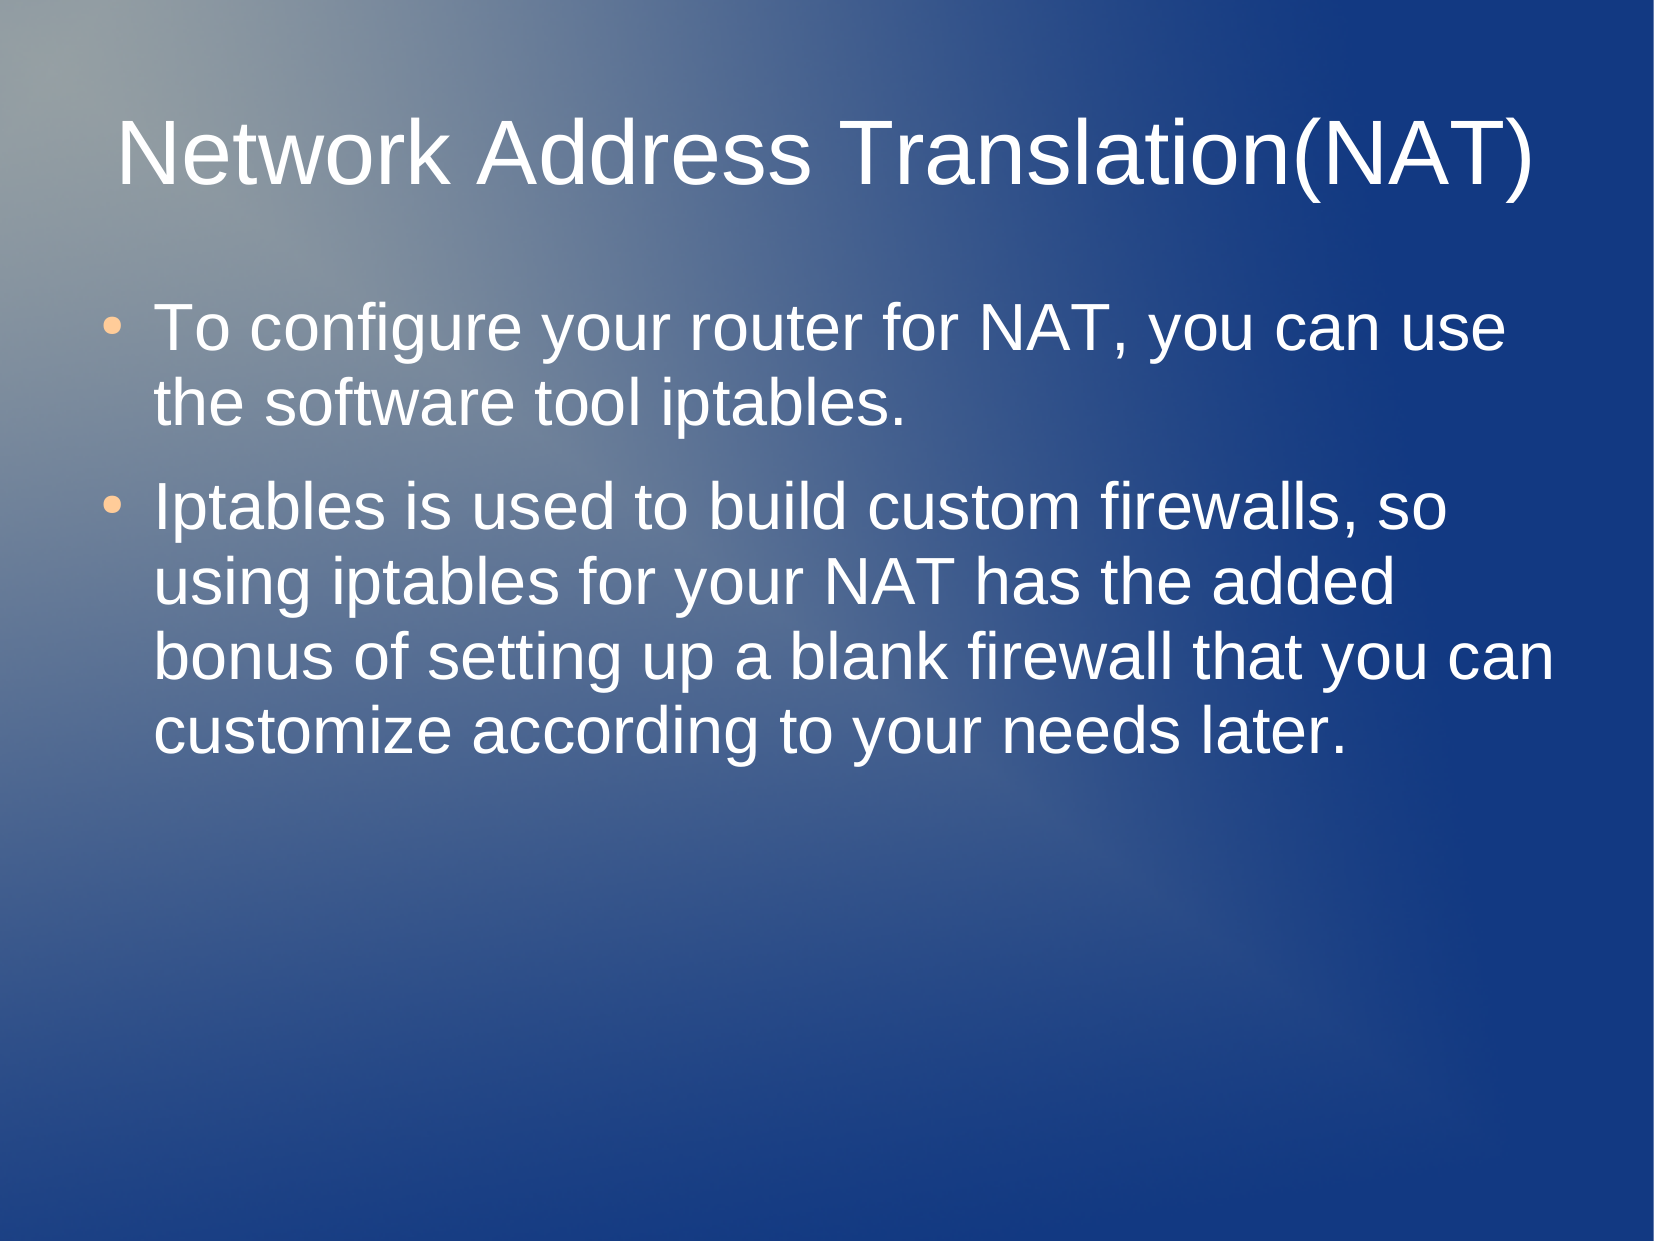

# Network Address Translation(NAT)
To configure your router for NAT, you can use the software tool iptables.
Iptables is used to build custom firewalls, so using iptables for your NAT has the added bonus of setting up a blank firewall that you can customize according to your needs later.